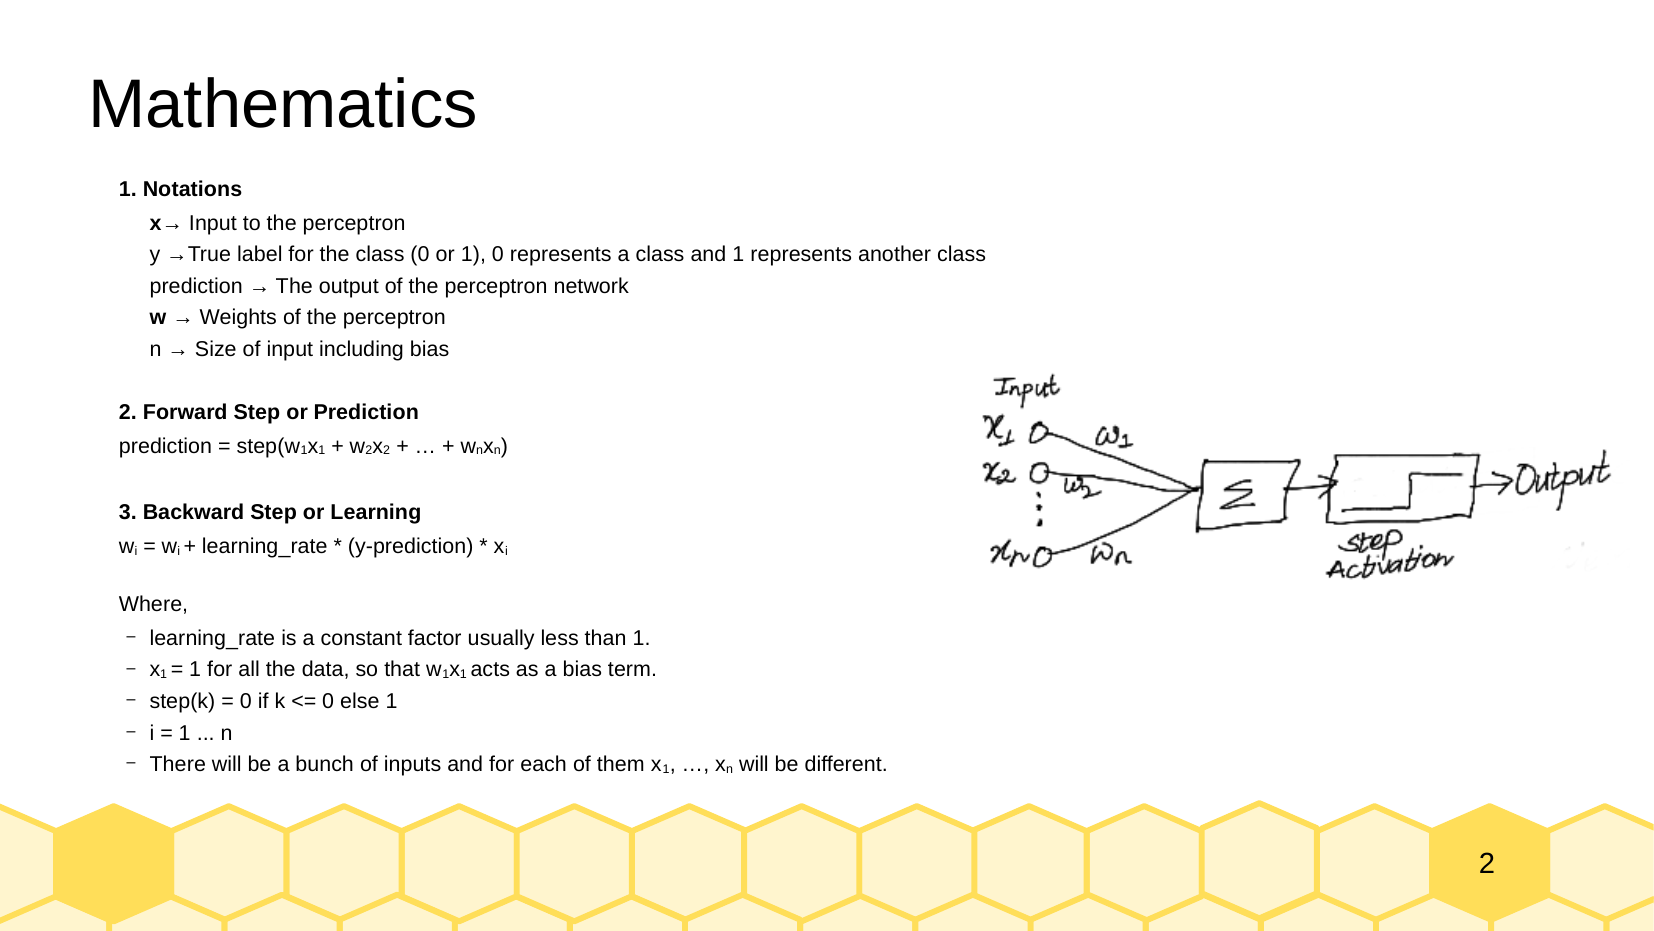

# Mathematics
1. Notations
x→ Input to the perceptron
y →True label for the class (0 or 1), 0 represents a class and 1 represents another class
prediction → The output of the perceptron network
w → Weights of the perceptron
n → Size of input including bias
2. Forward Step or Prediction
prediction = step(w1x1 + w2x2 + … + wnxn)
3. Backward Step or Learning
wi = wi + learning_rate * (y-prediction) * xi
Where,
learning_rate is a constant factor usually less than 1.
x1 = 1 for all the data, so that w1x1 acts as a bias term.
step(k) = 0 if k <= 0 else 1
i = 1 ... n
There will be a bunch of inputs and for each of them x1, …, xn will be different.